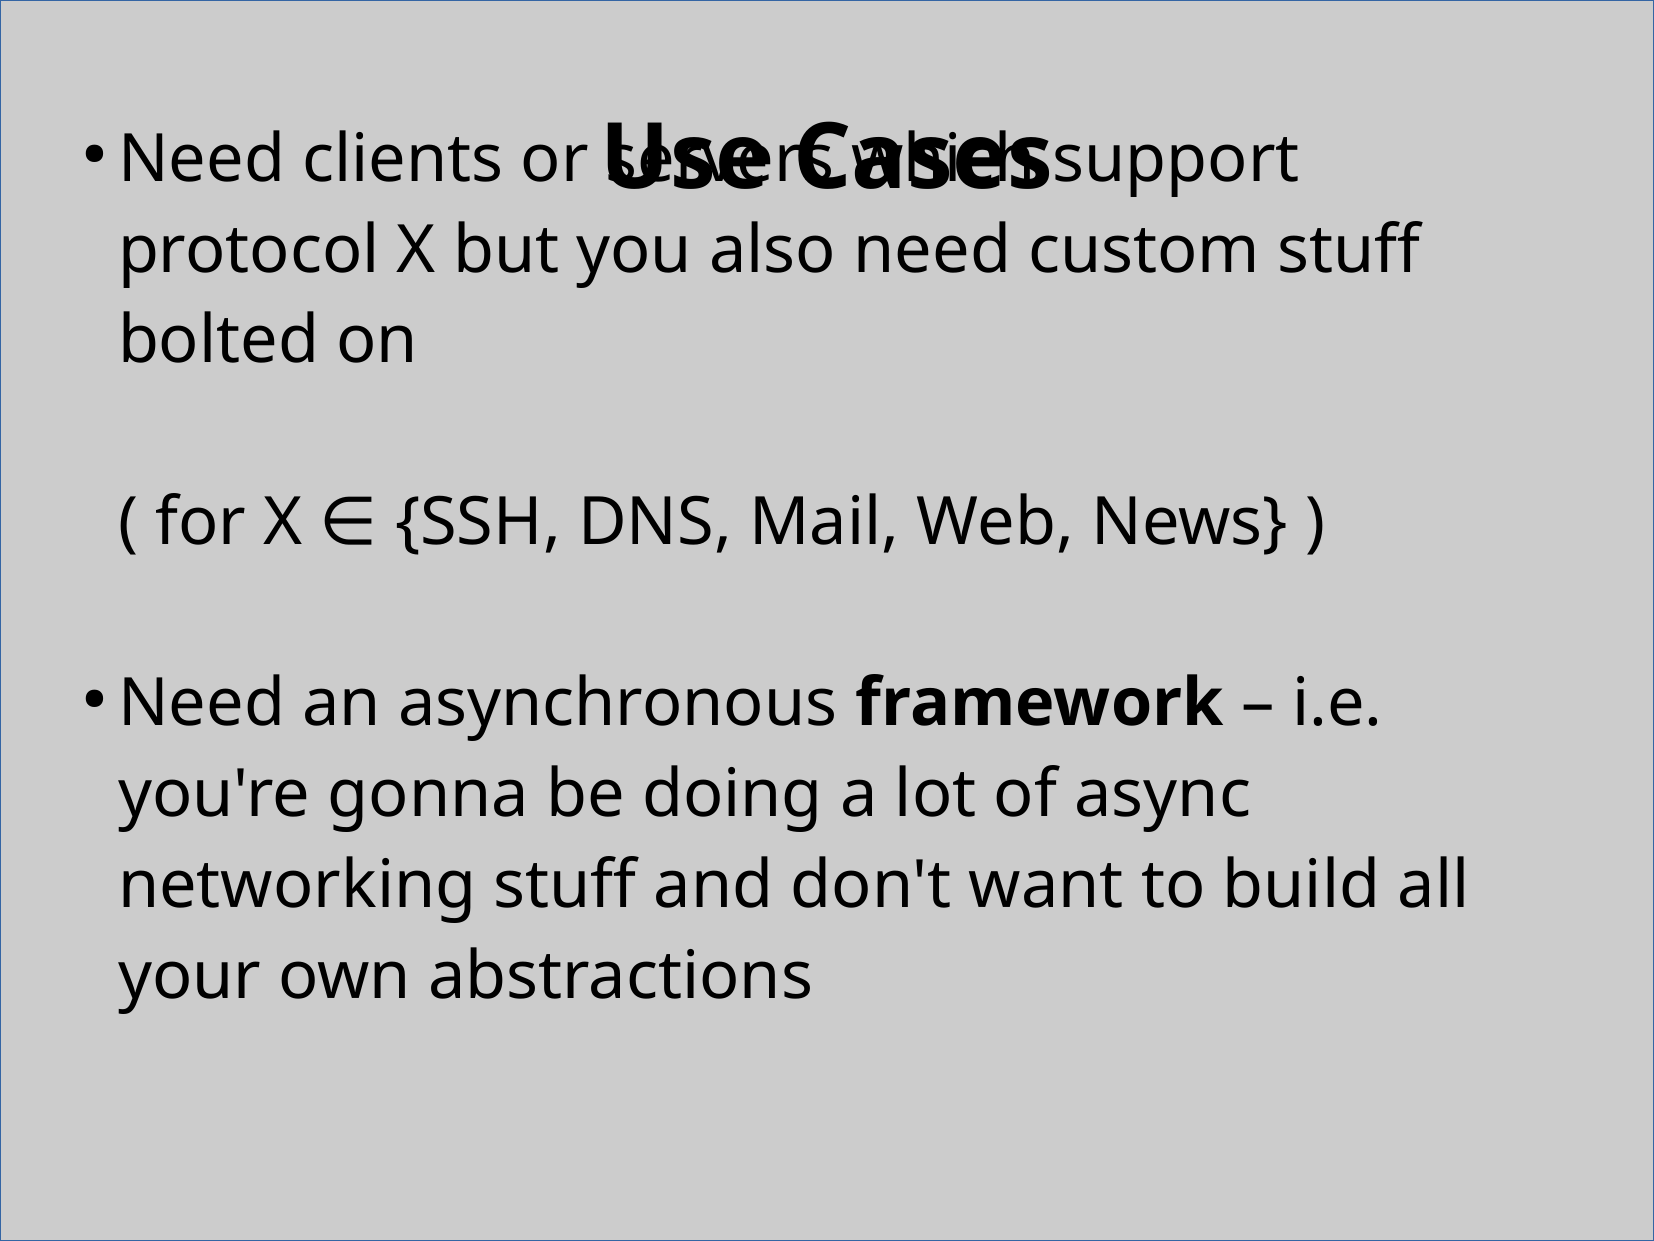

# Use Cases
Need clients or servers which support protocol X but you also need custom stuff bolted on
( for X ∈ {SSH, DNS, Mail, Web, News} )
Need an asynchronous framework – i.e. you're gonna be doing a lot of async networking stuff and don't want to build all your own abstractions